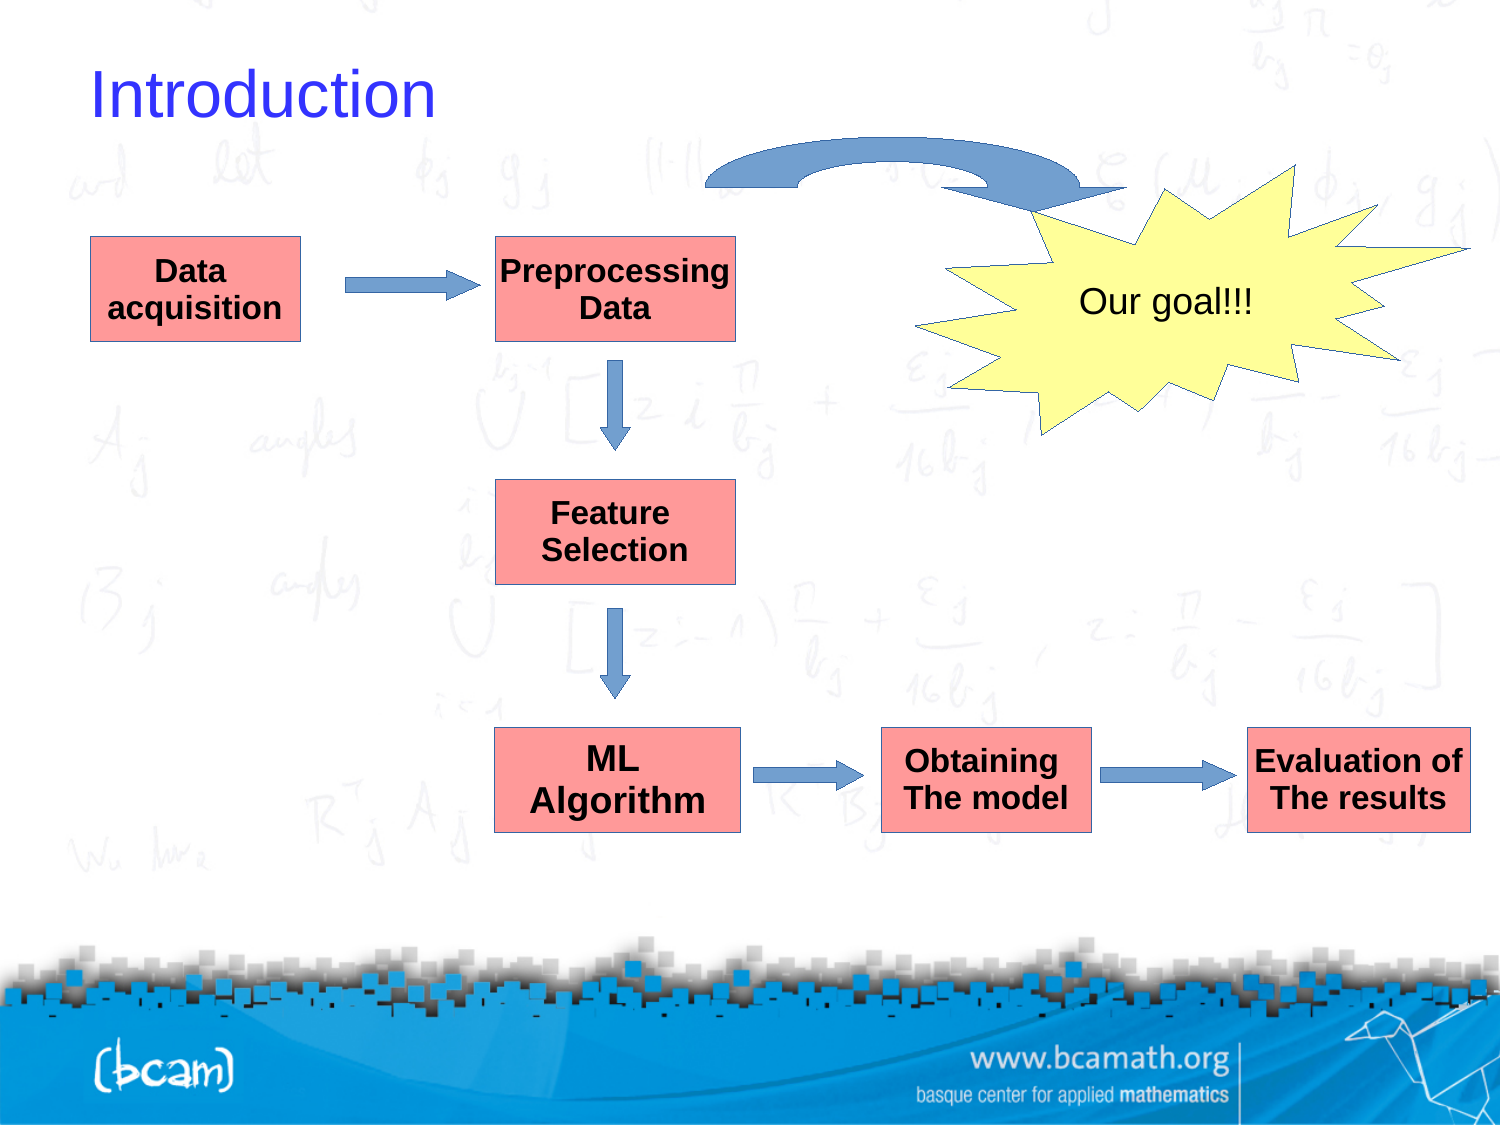

Introduction
Our goal!!!
Data
acquisition
Preprocessing
Data
Feature
Selection
ML
Algorithm
Obtaining
The model
Evaluation of
The results